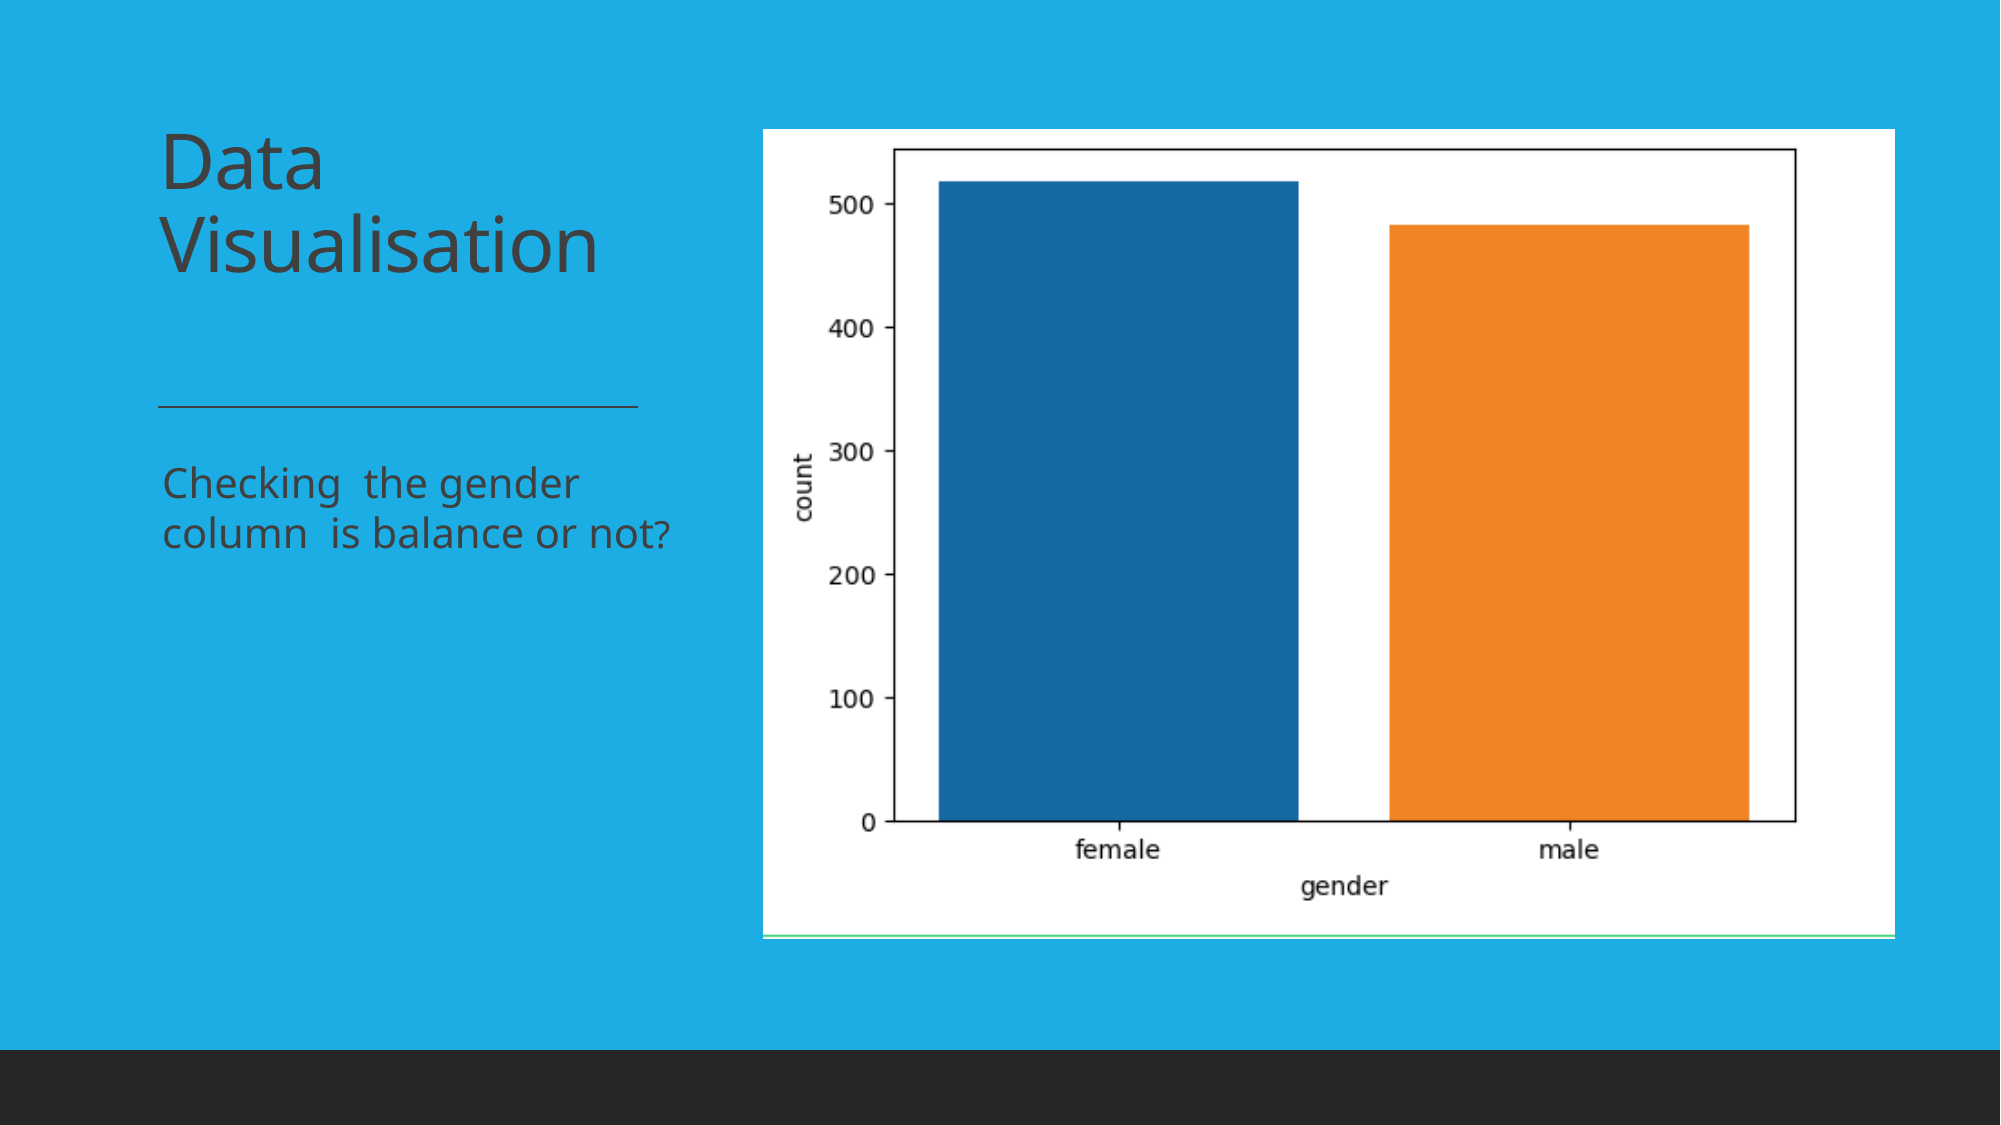

# Data Visualisation
Checking  the gender column  is balance or not?